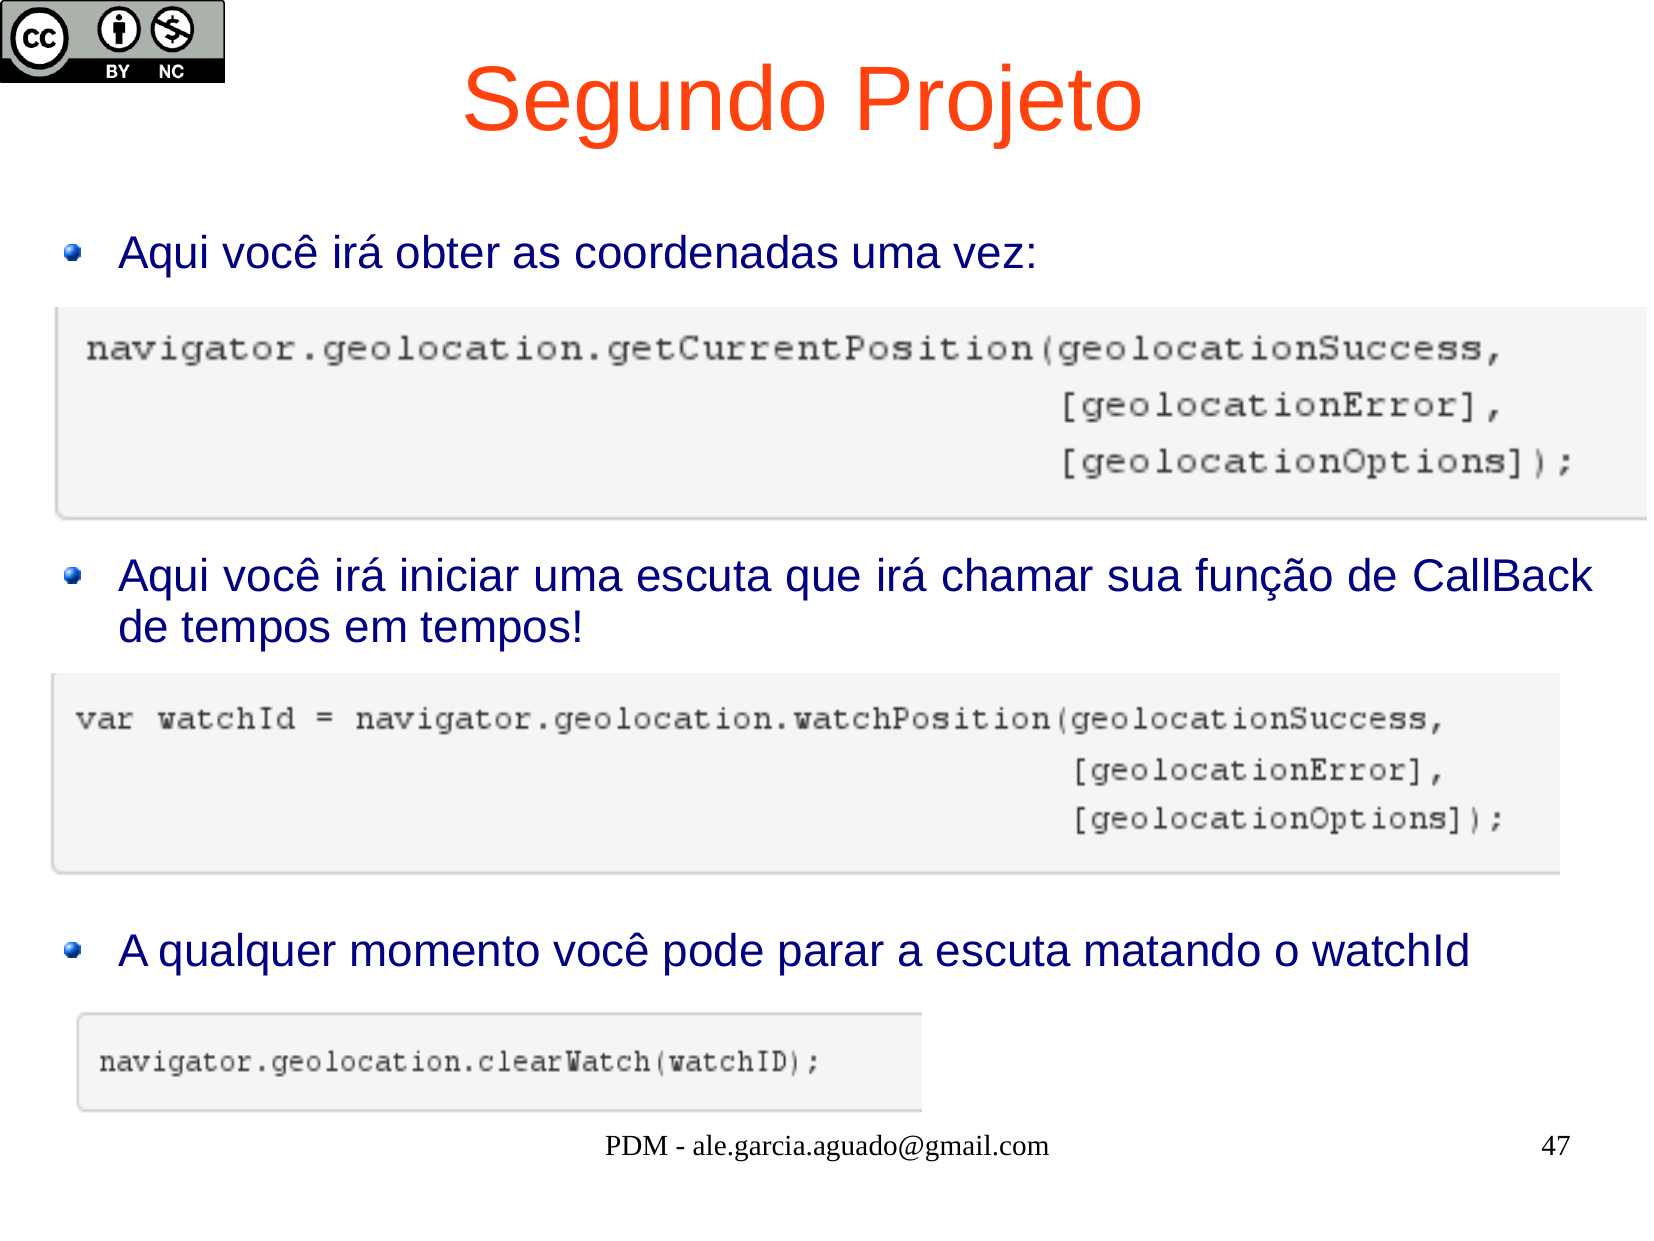

# Segundo Projeto
Aqui você irá obter as coordenadas uma vez:
Aqui você irá iniciar uma escuta que irá chamar sua função de CallBack de tempos em tempos!
A qualquer momento você pode parar a escuta matando o watchId
PDM - ale.garcia.aguado@gmail.com
47